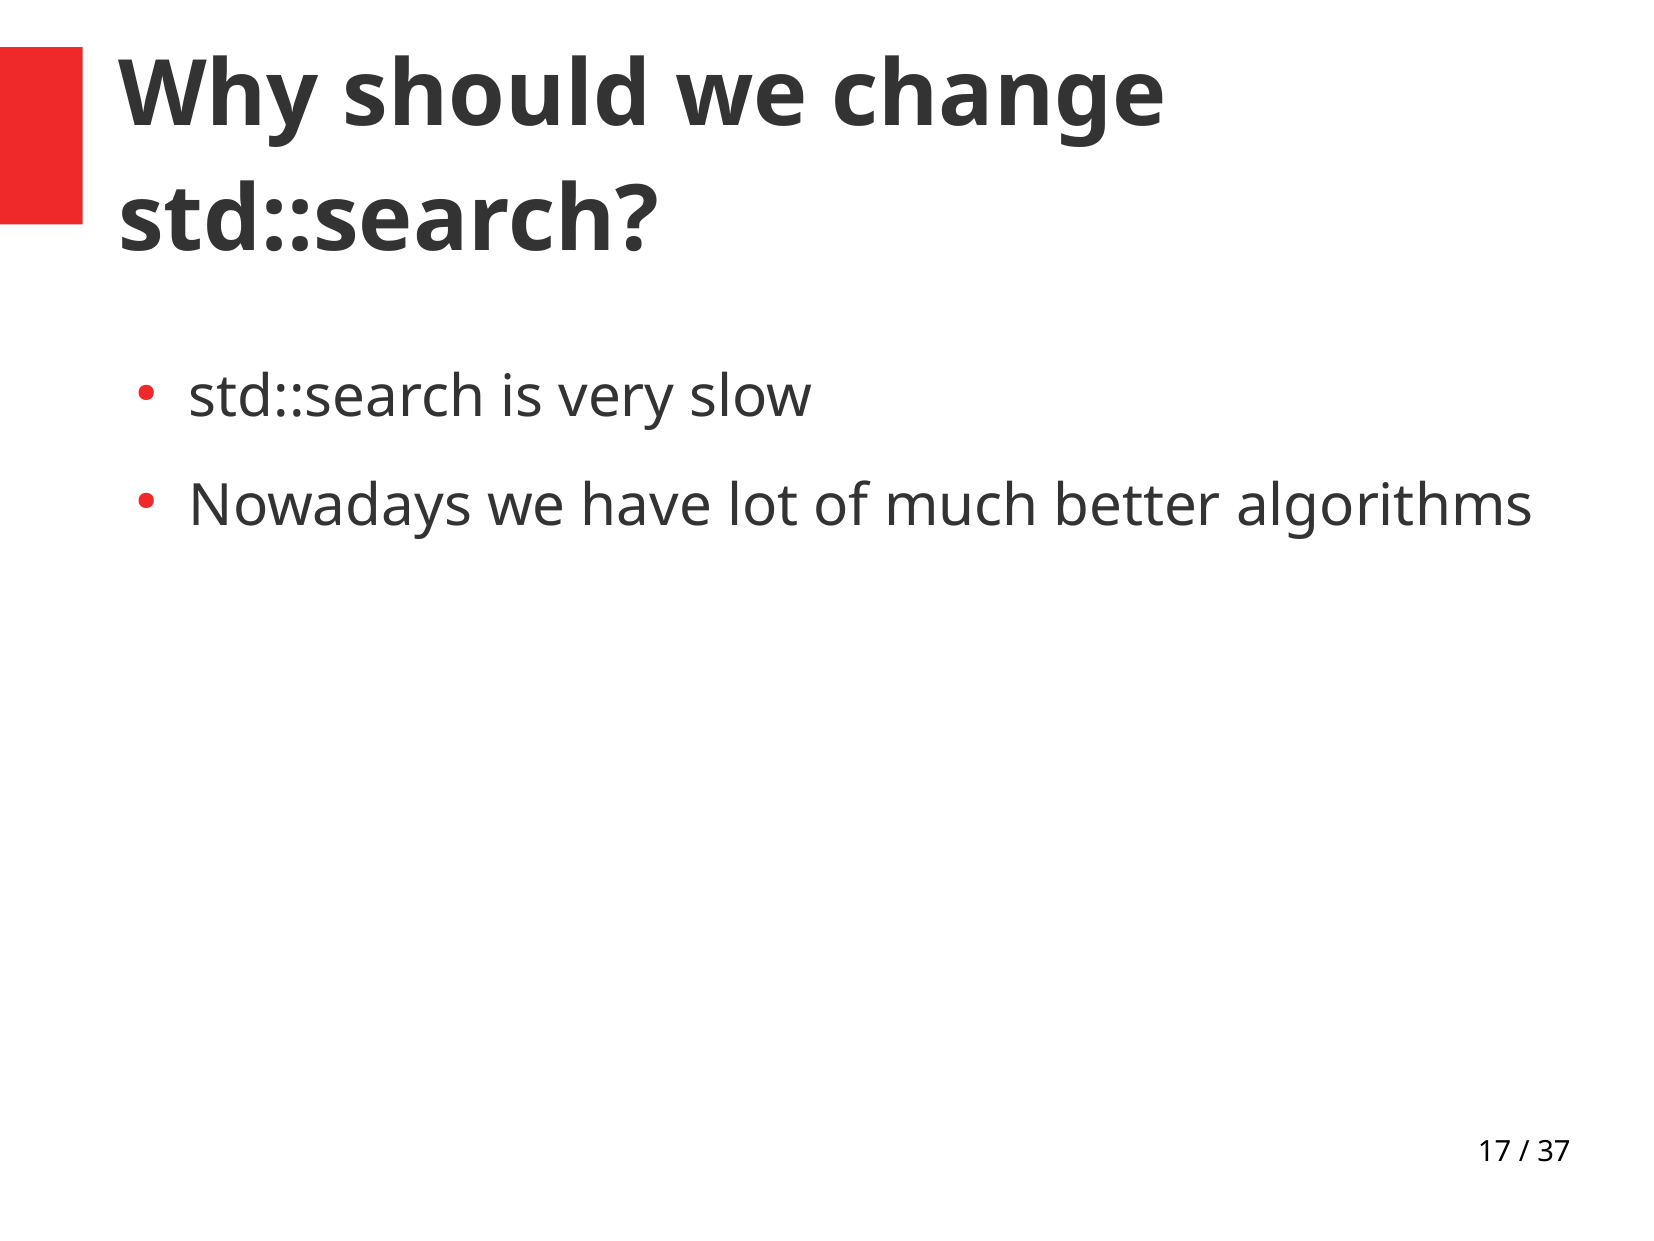

# Why should we change std::search?
std::search is very slow
Nowadays we have lot of much better algorithms
17